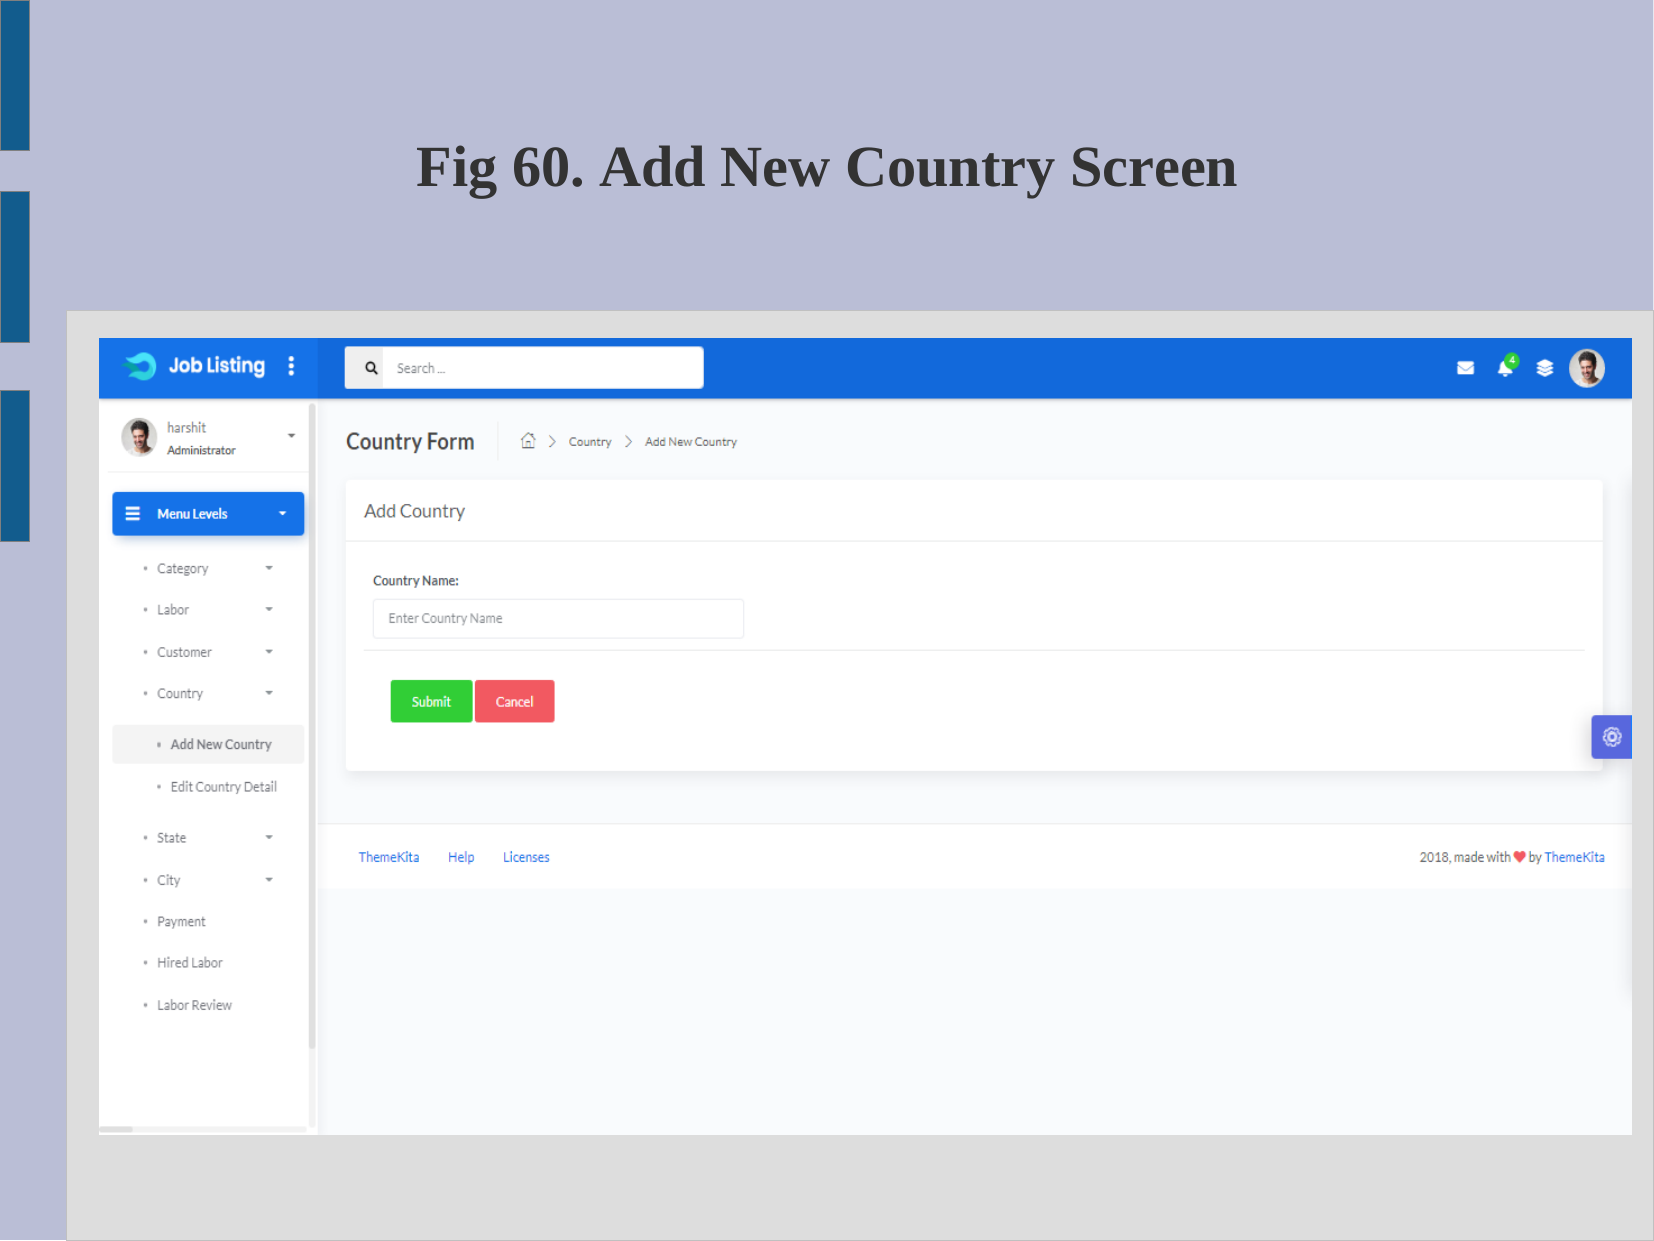

# Fig 60. Add New Country Screen